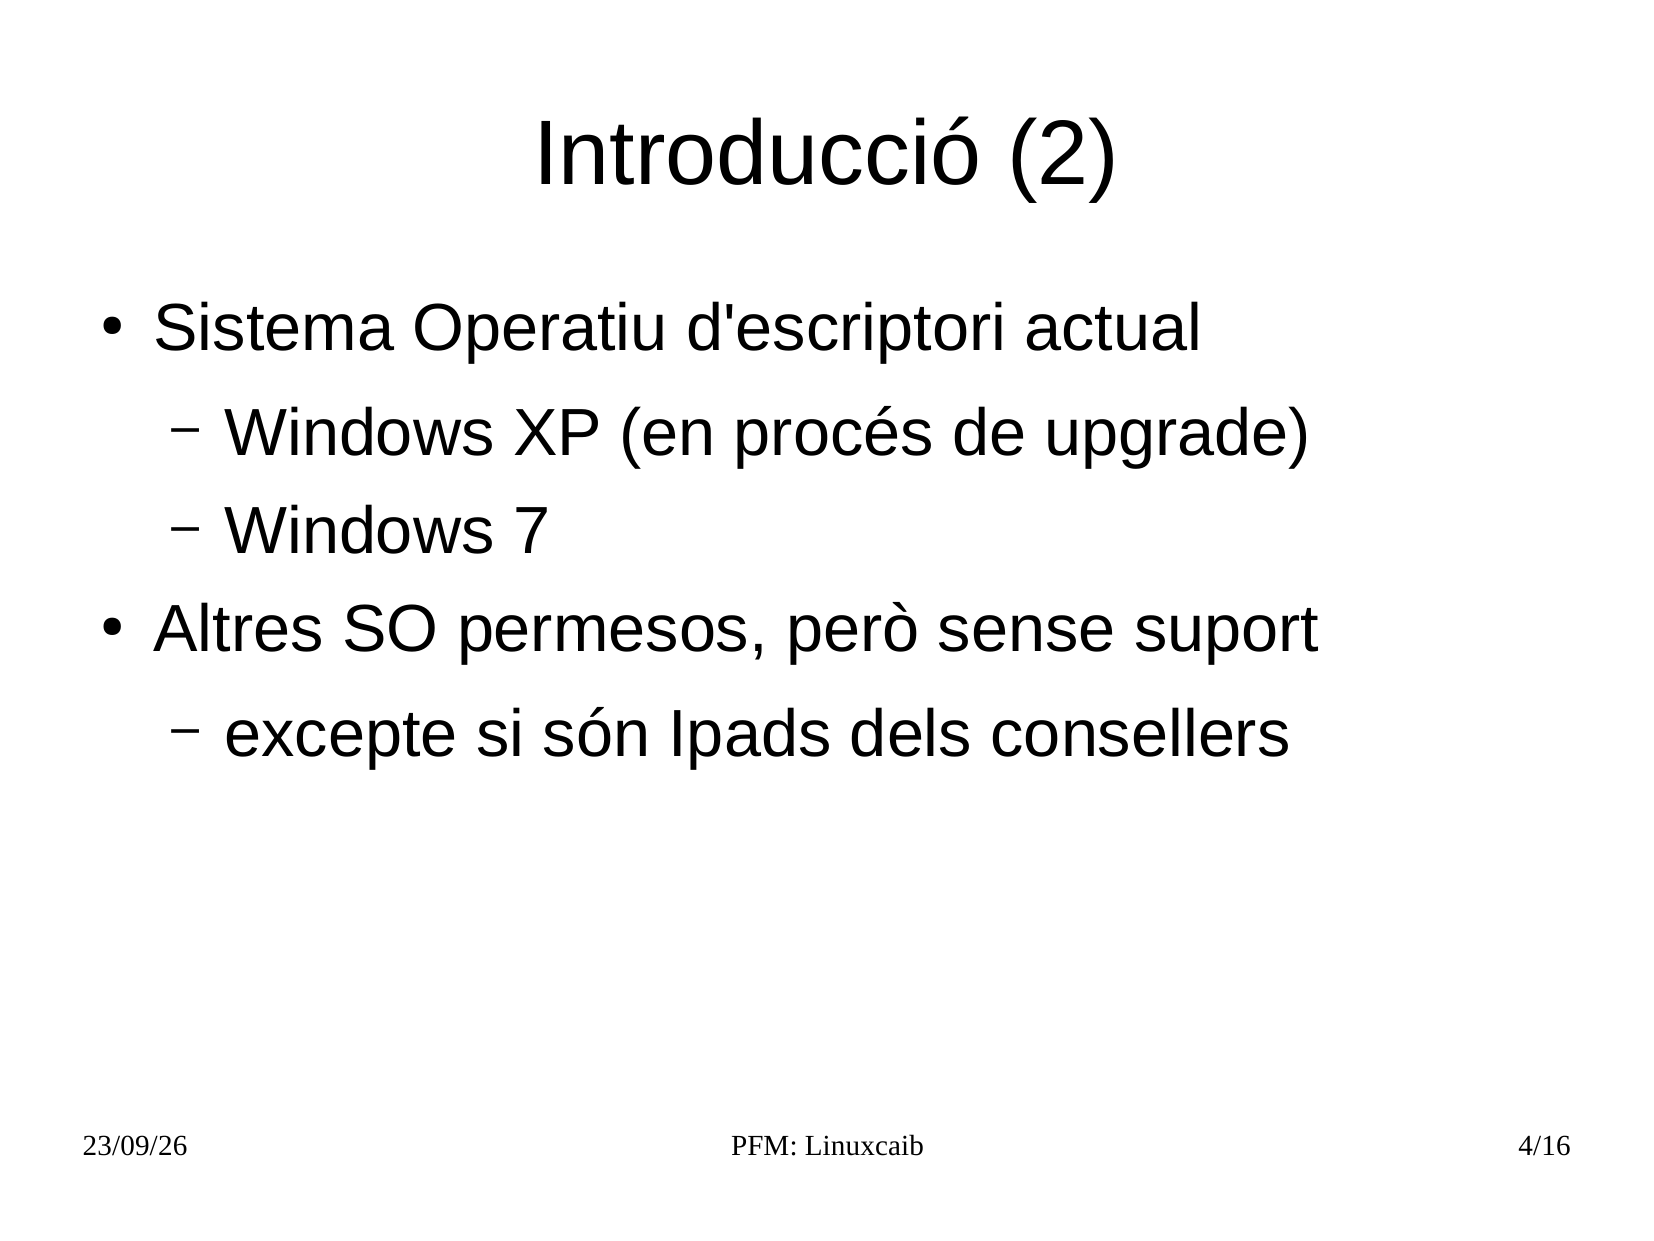

# Introducció (2)
Sistema Operatiu d'escriptori actual
Windows XP (en procés de upgrade)
Windows 7
Altres SO permesos, però sense suport
excepte si són Ipads dels consellers
PFM: Linuxcaib
4